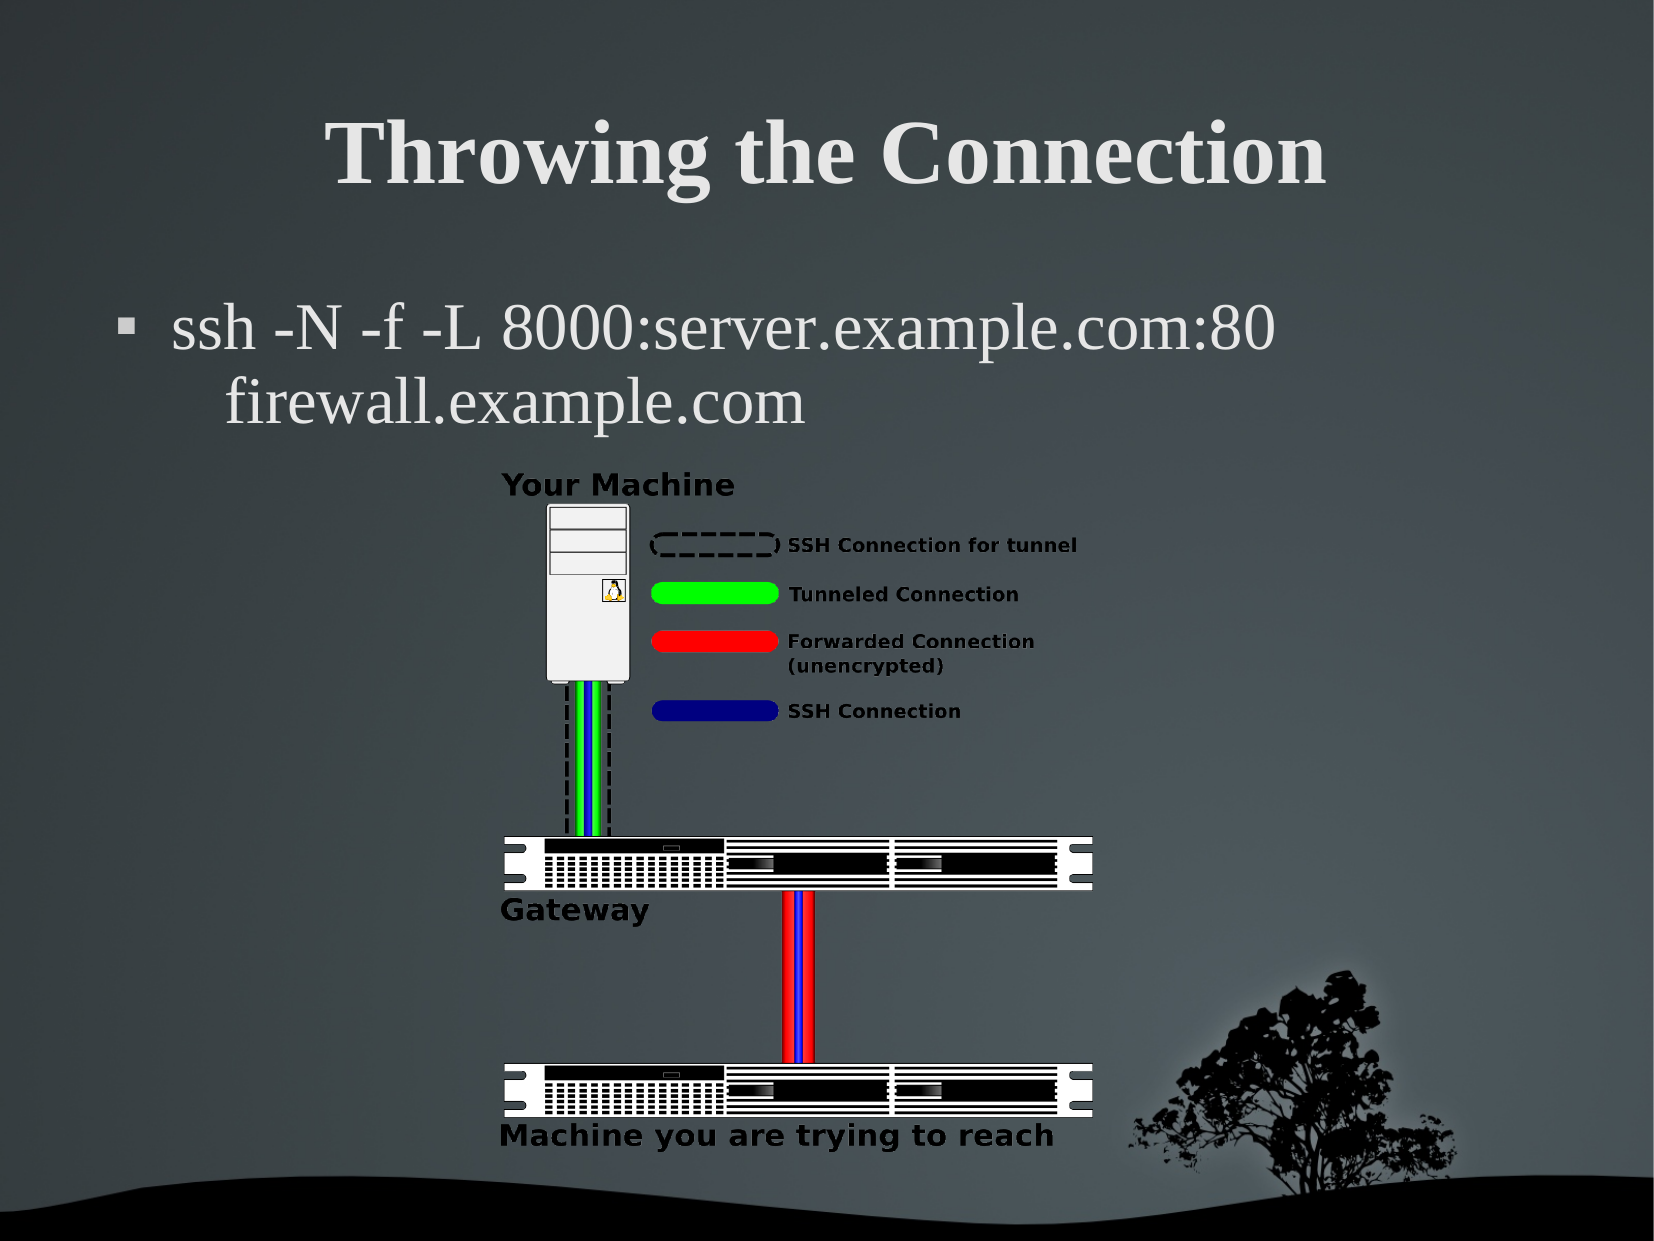

# Throwing the Connection
ssh -N -f -L 8000:server.example.com:80 firewall.example.com